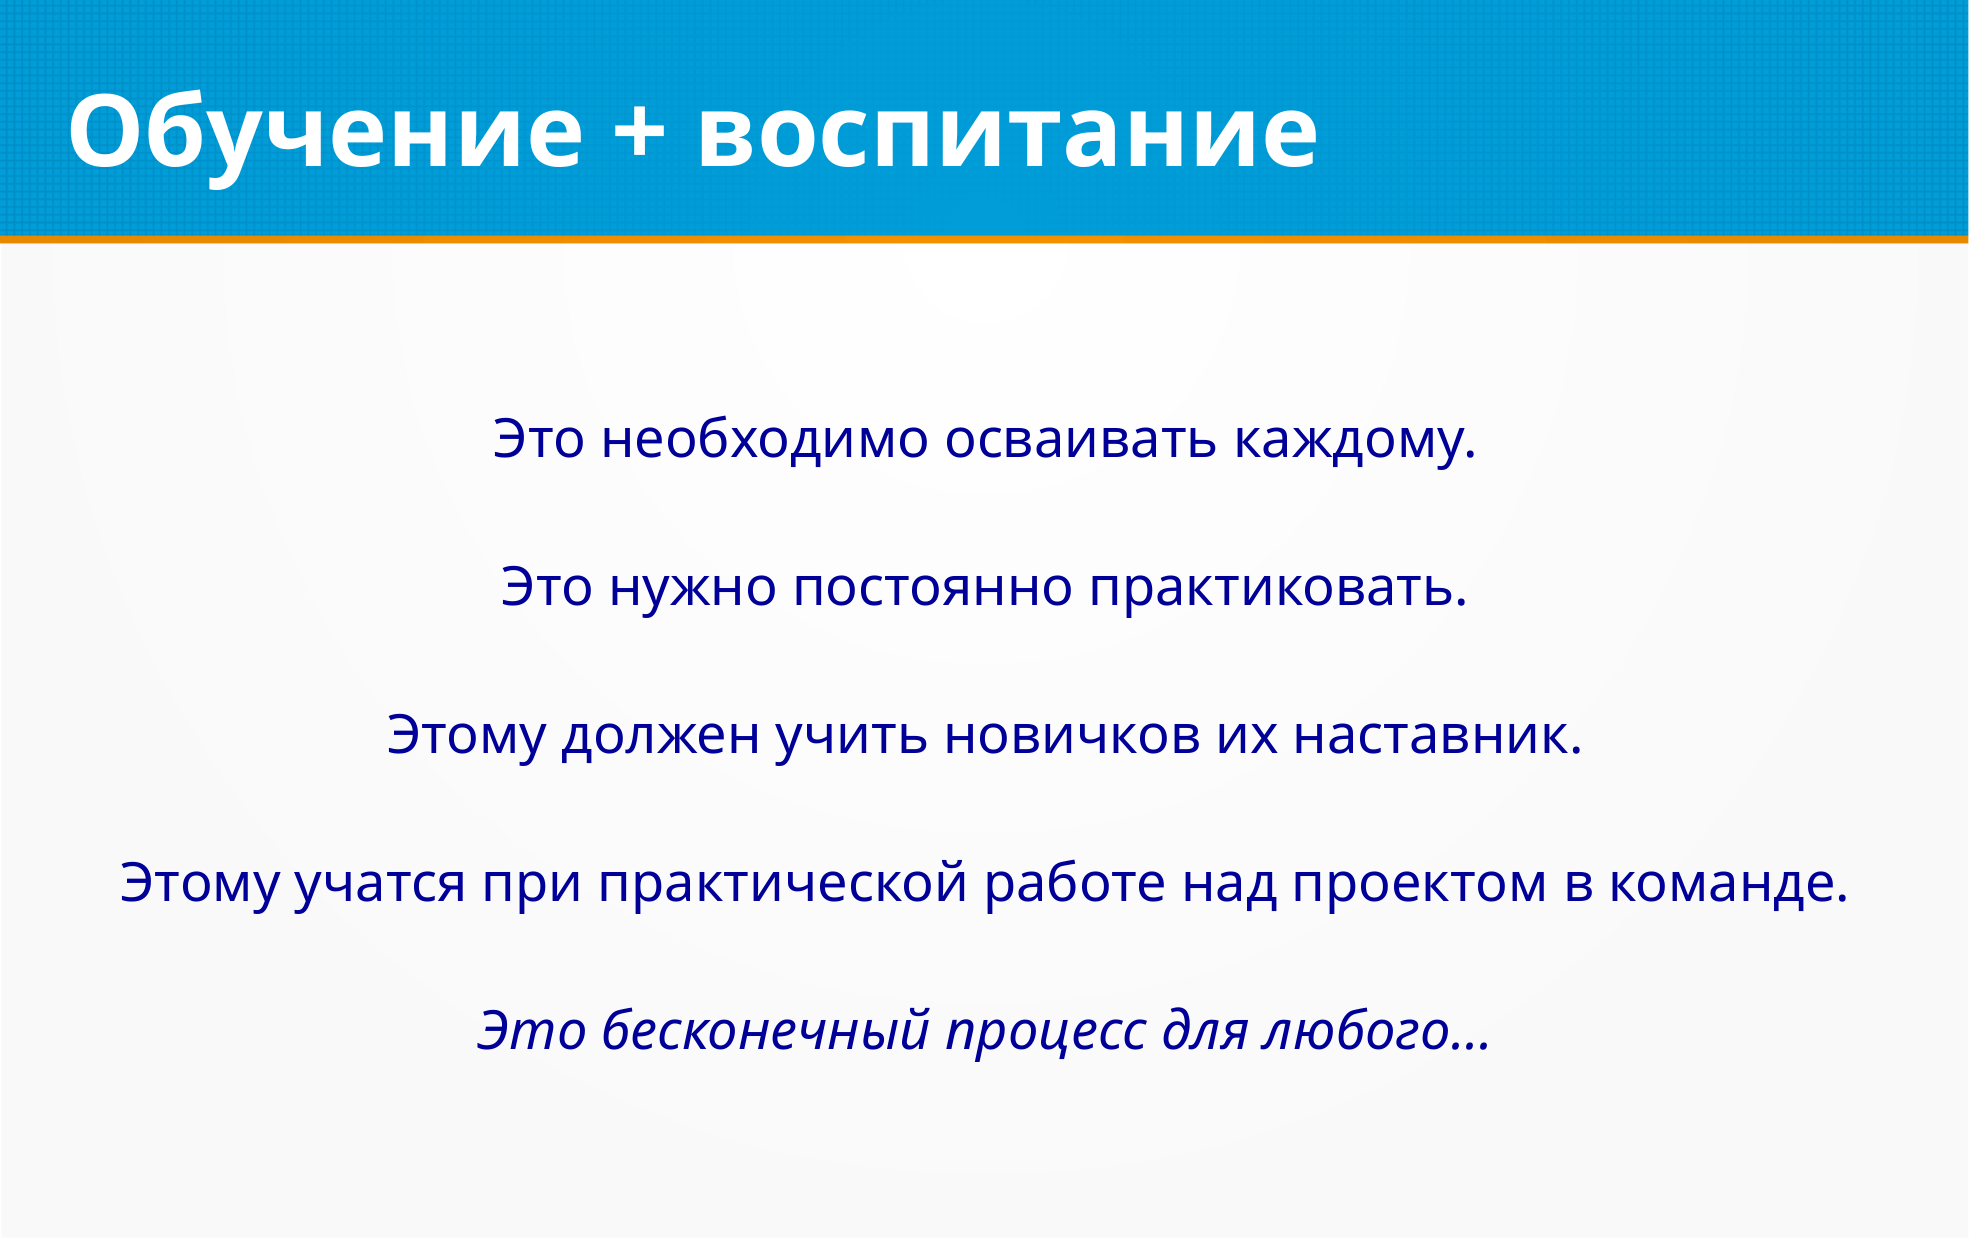

Обучение + воспитание
Это необходимо осваивать каждому.
Это нужно постоянно практиковать.
Этому должен учить новичков их наставник.
Этому учатся при практической работе над проектом в команде.
Это бесконечный процесс для любого...